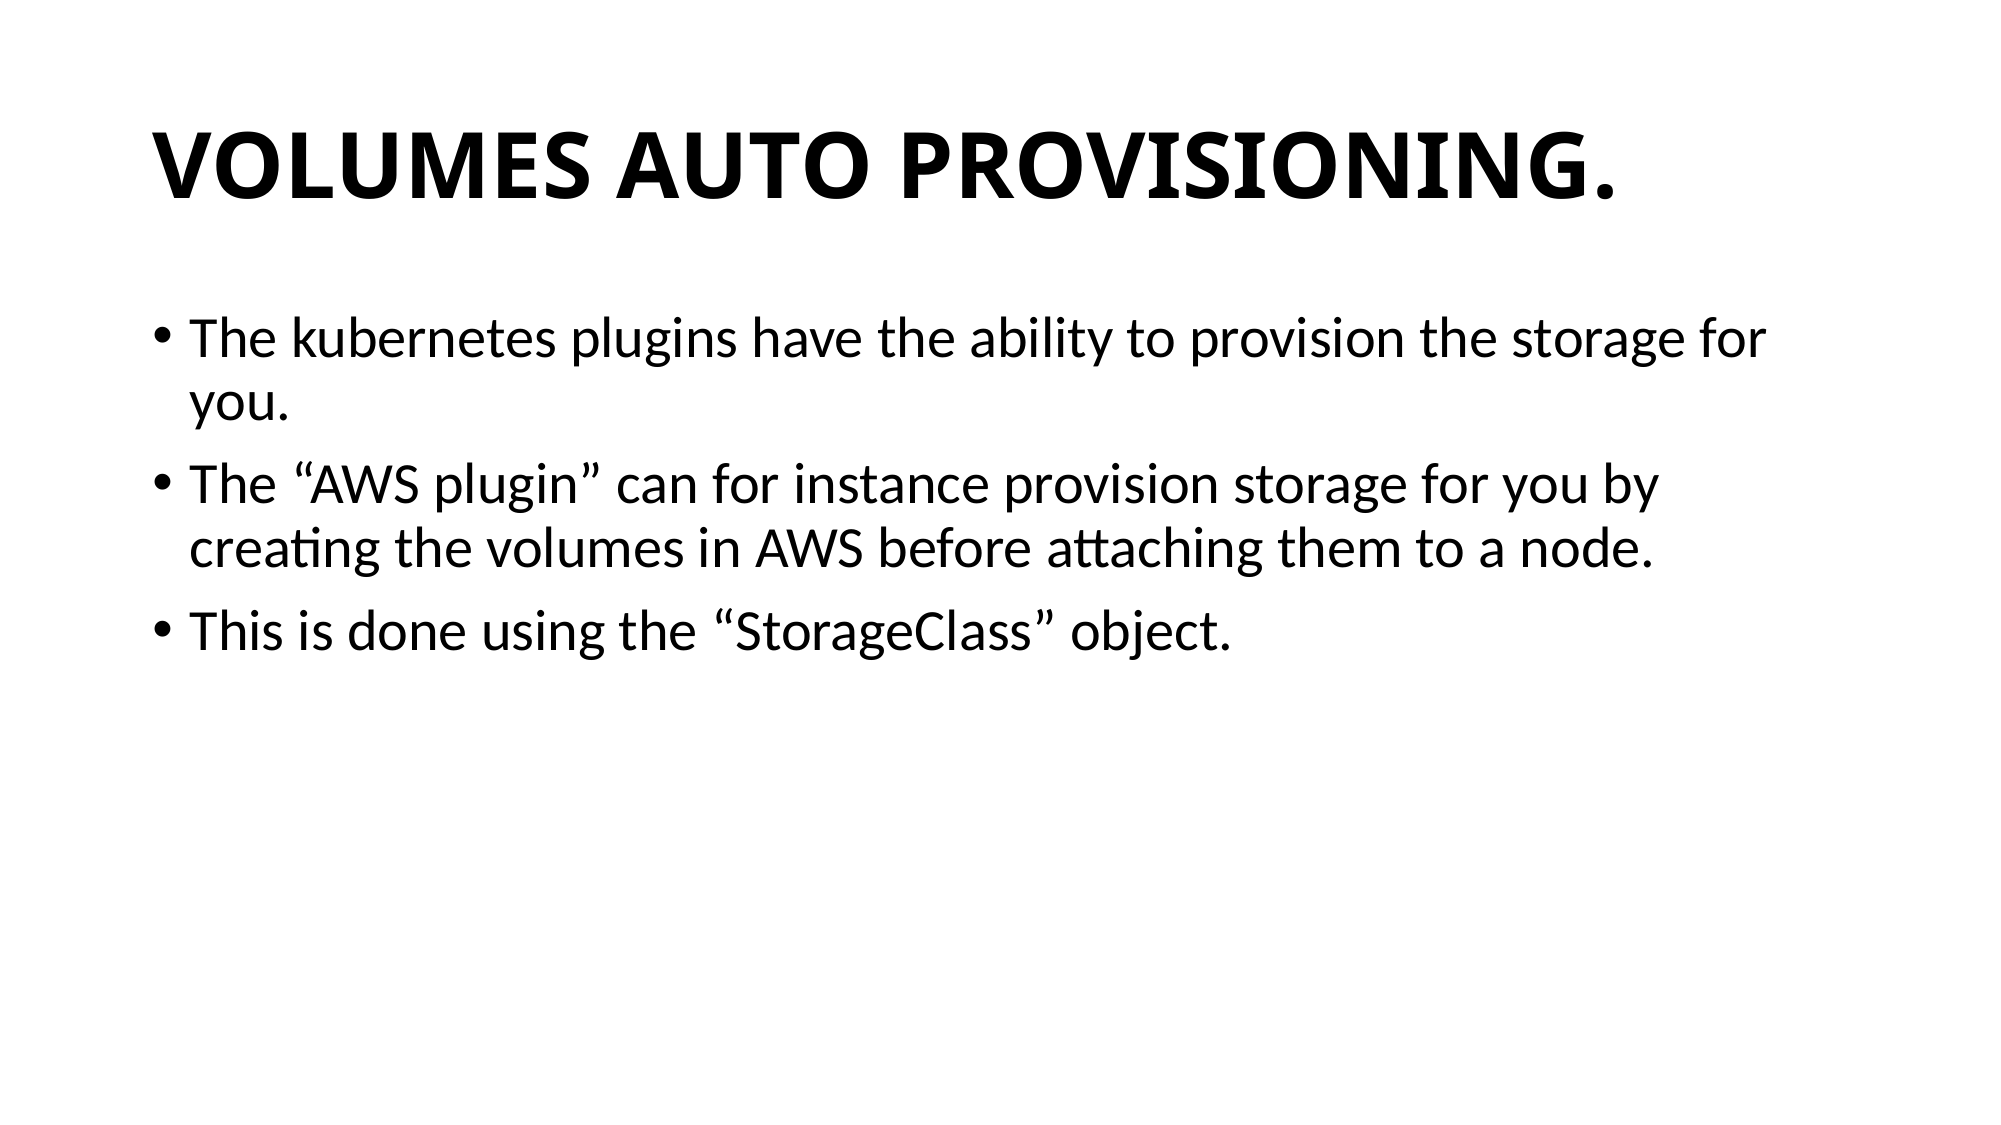

# VOLUMES AUTO PROVISIONING.
The kubernetes plugins have the ability to provision the storage for you.
The “AWS plugin” can for instance provision storage for you by creating the volumes in AWS before attaching them to a node.
This is done using the “StorageClass” object.